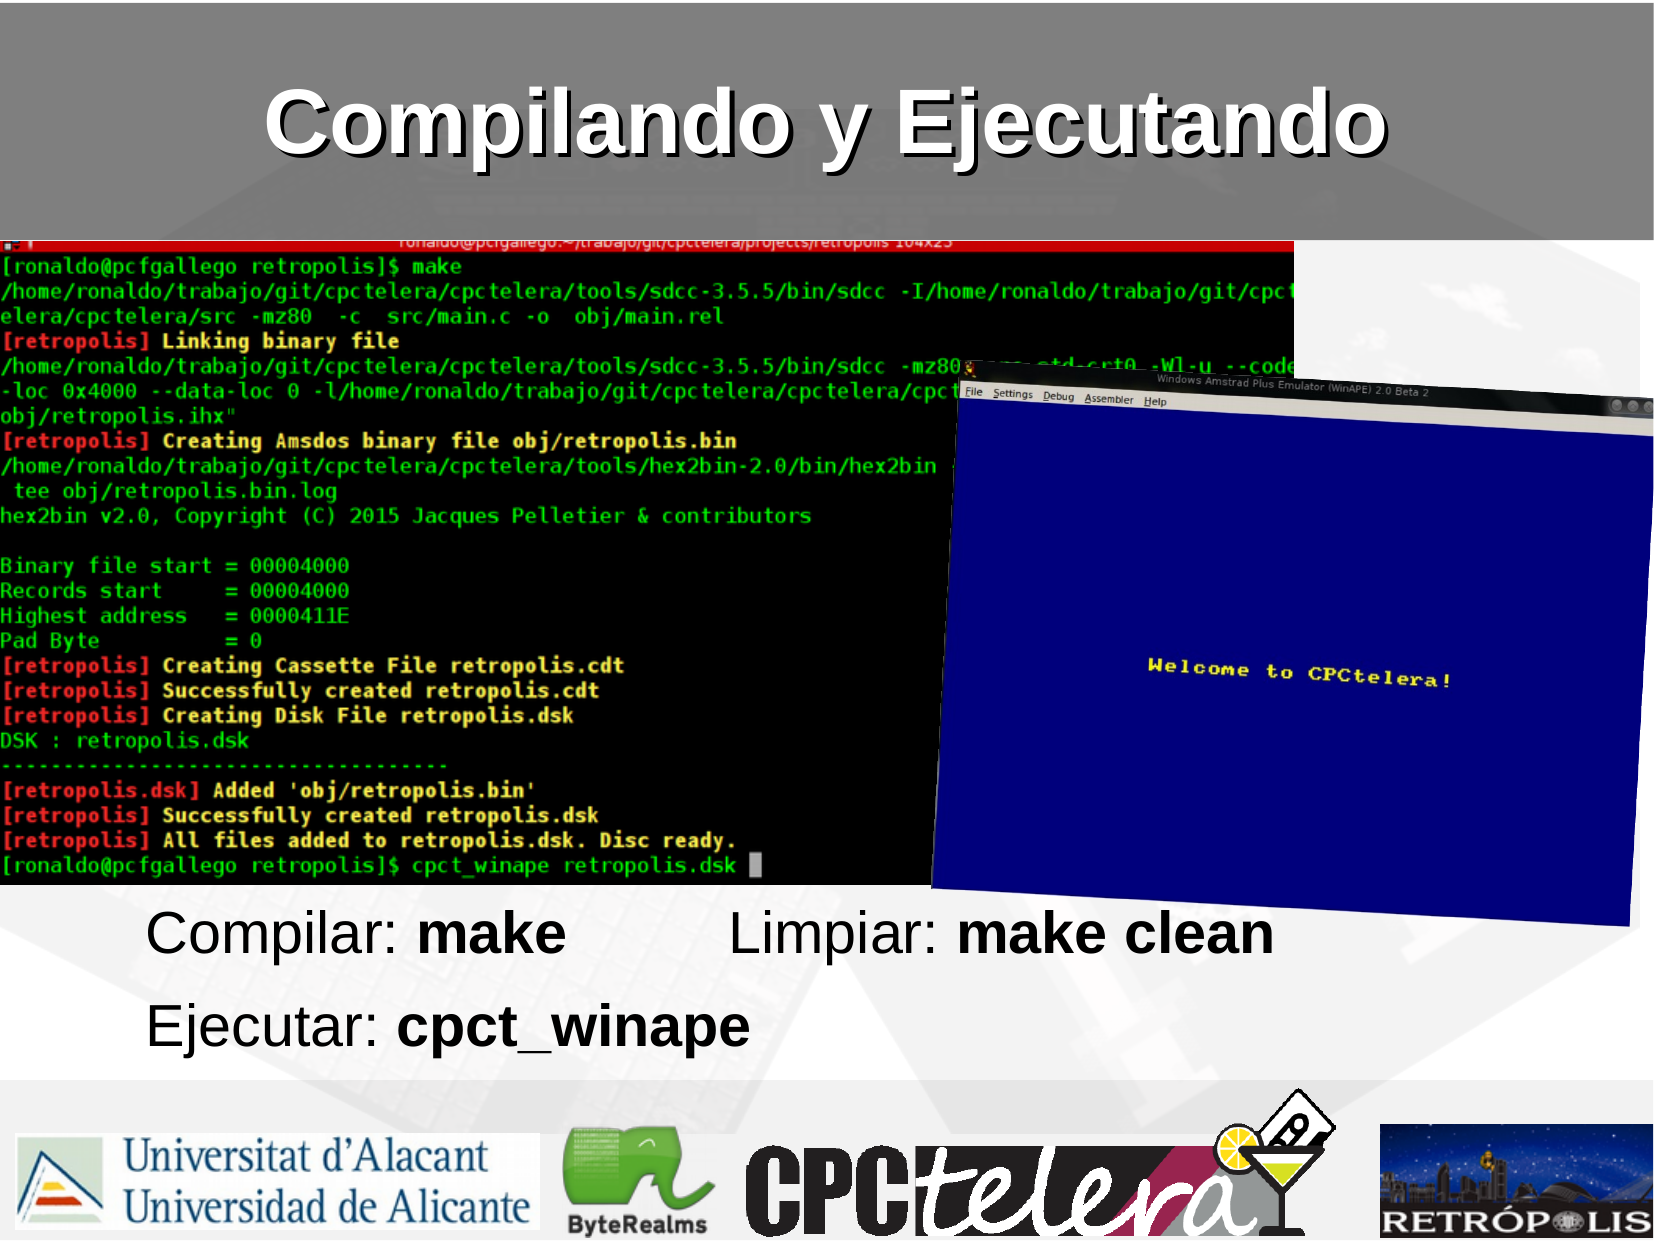

# Compilando y Ejecutando
Compilar: make						 Limpiar: make clean
Ejecutar: cpct_winape